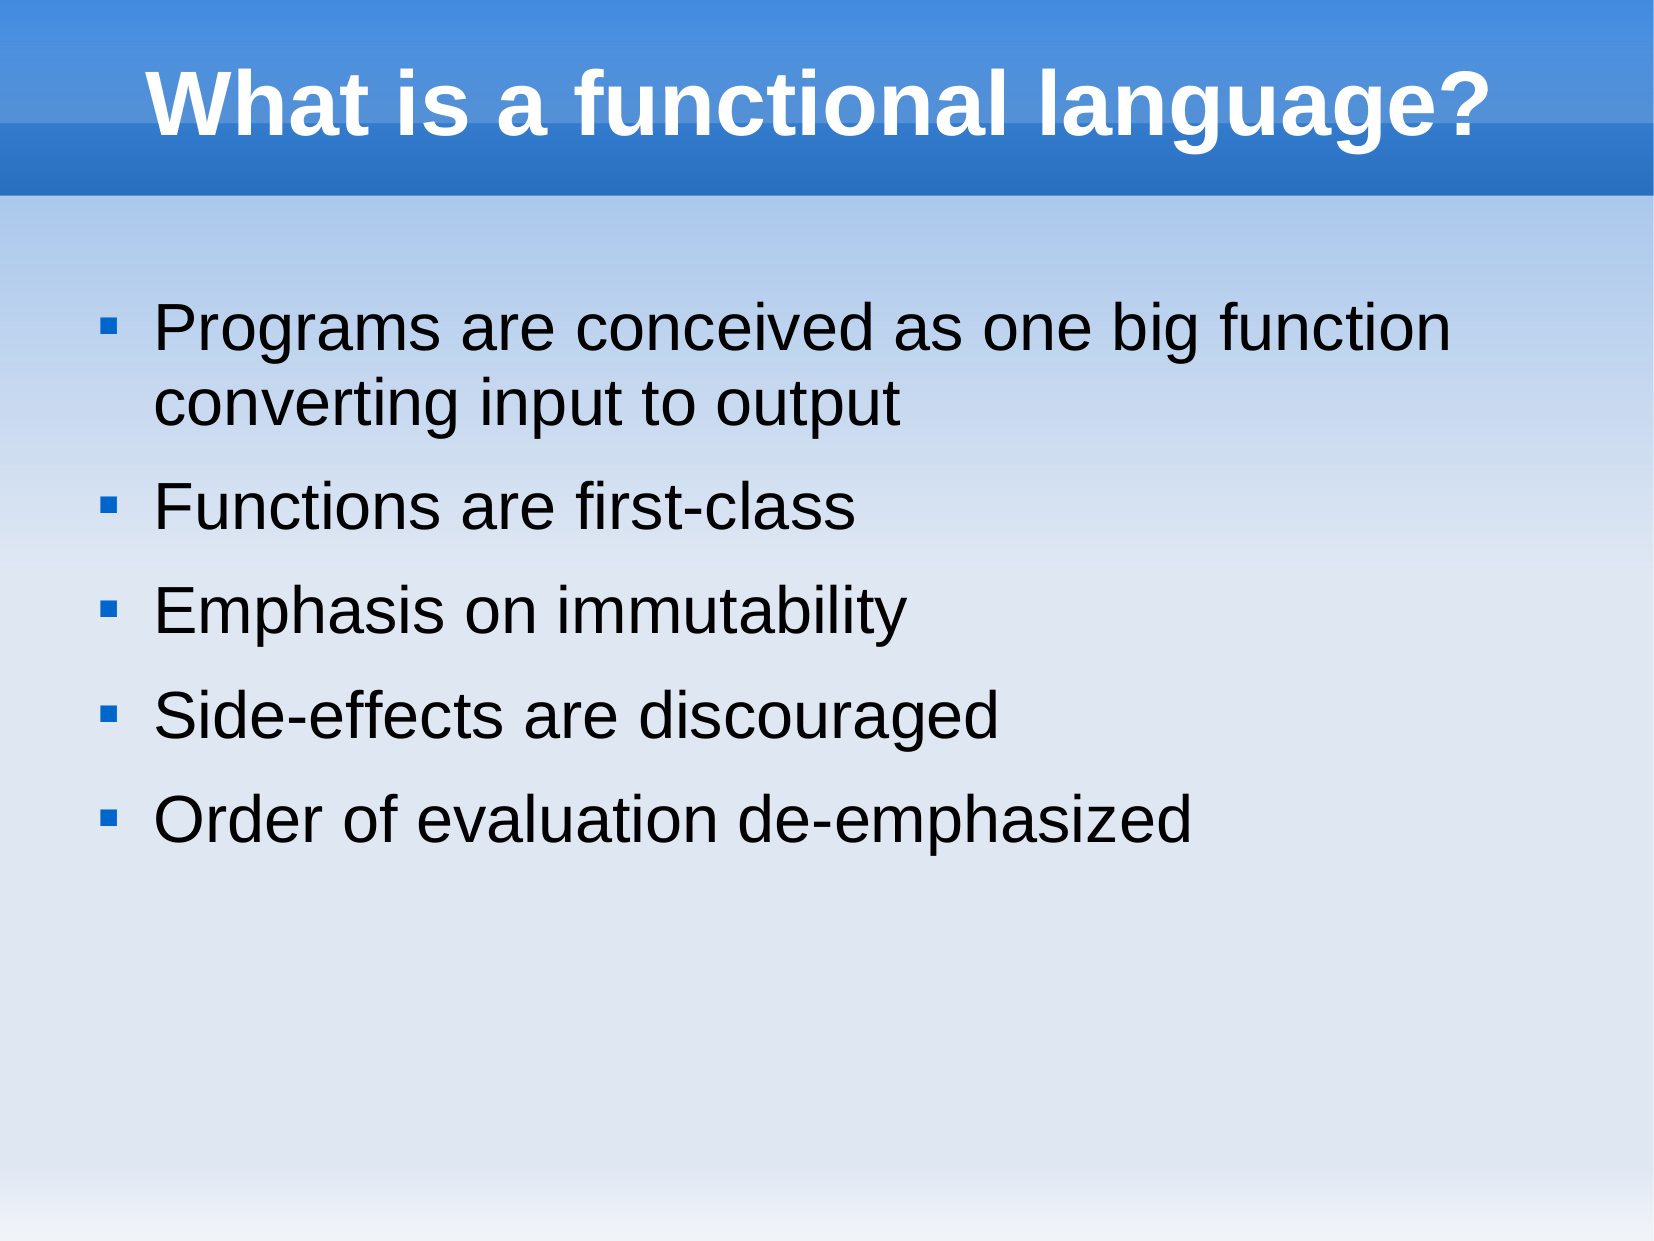

# What is a functional language?
Programs are conceived as one big function converting input to output
Functions are first-class
Emphasis on immutability
Side-effects are discouraged
Order of evaluation de-emphasized